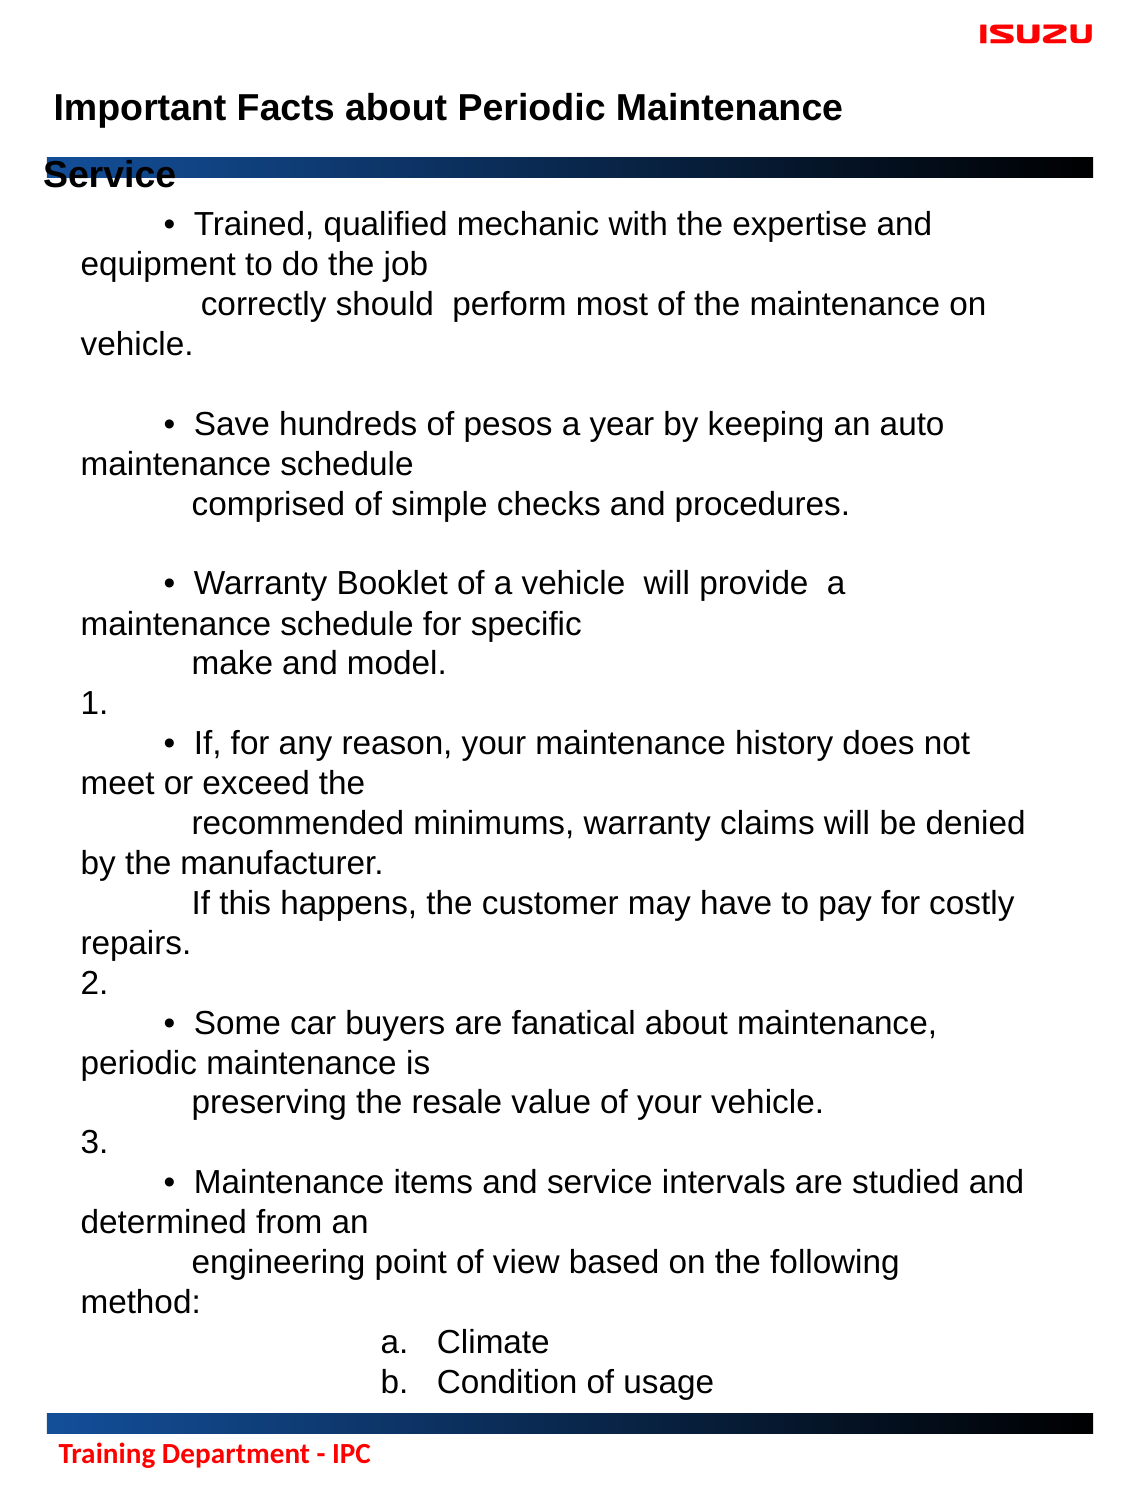

Important Facts about Periodic Maintenance Service
 • Trained, qualified mechanic with the expertise and equipment to do the job
 correctly should perform most of the maintenance on vehicle.
 • Save hundreds of pesos a year by keeping an auto maintenance schedule
 comprised of simple checks and procedures.
 • Warranty Booklet of a vehicle will provide a maintenance schedule for specific
 make and model.
 • If, for any reason, your maintenance history does not meet or exceed the
 recommended minimums, warranty claims will be denied by the manufacturer.
 If this happens, the customer may have to pay for costly repairs.
 • Some car buyers are fanatical about maintenance, periodic maintenance is
 preserving the resale value of your vehicle.
 • Maintenance items and service intervals are studied and determined from an
 engineering point of view based on the following method:
Climate
Condition of usage